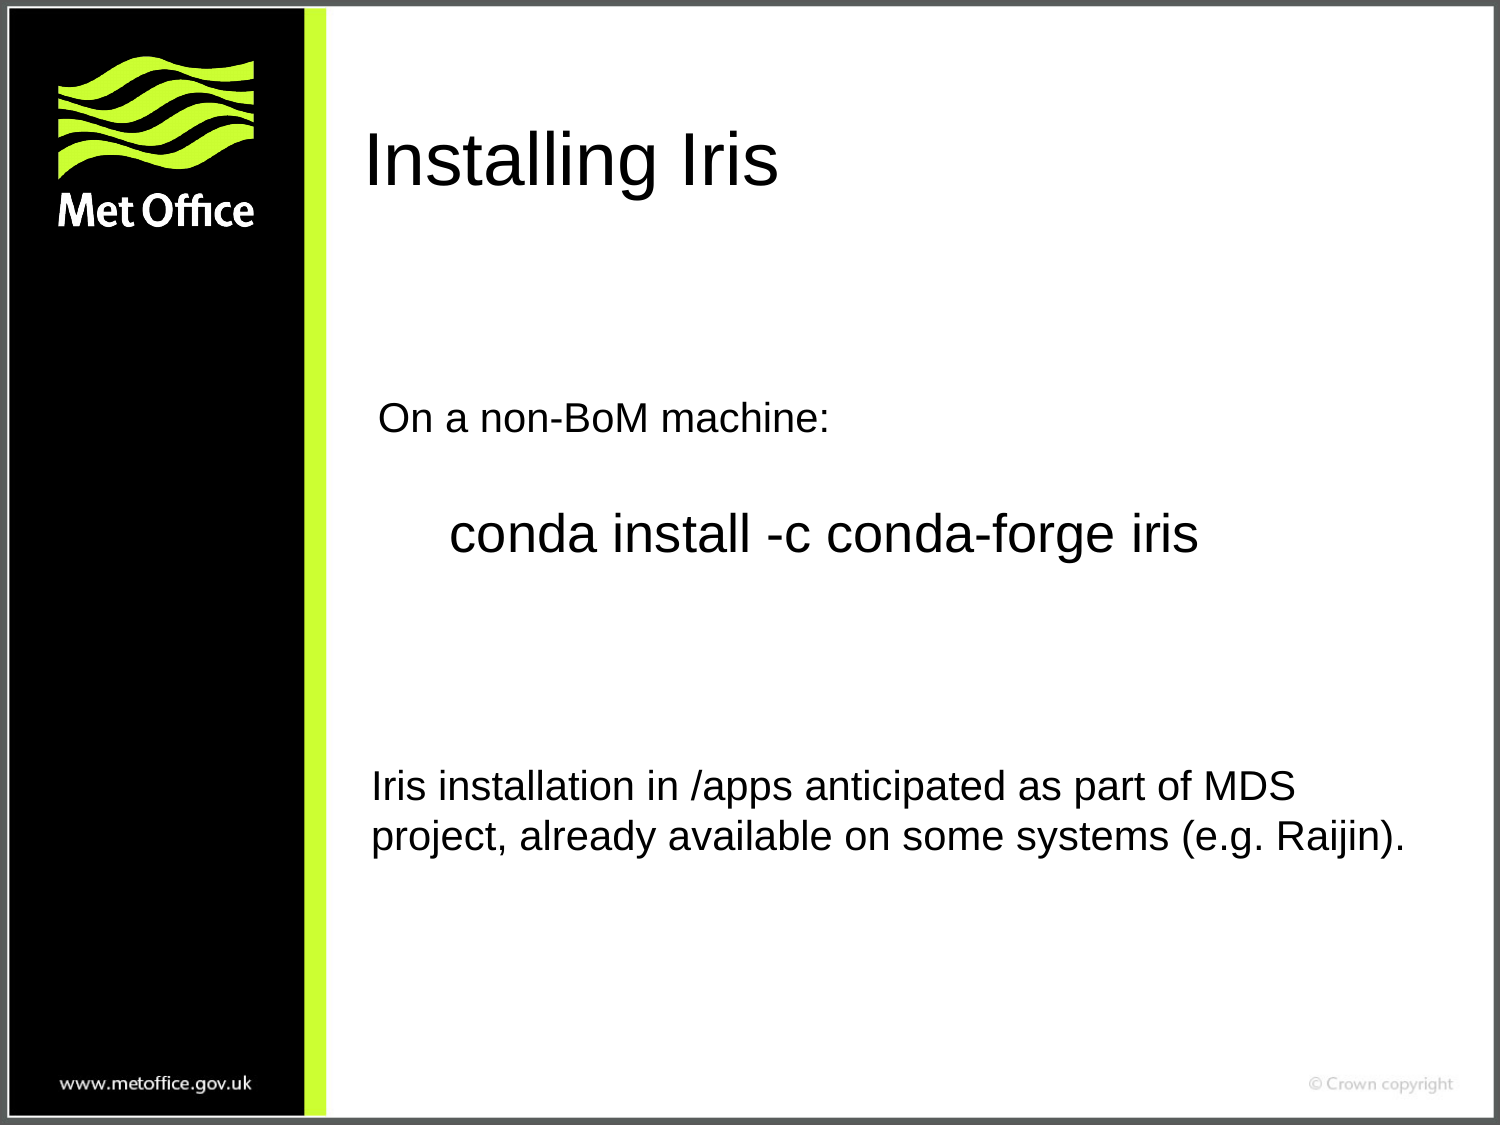

# Installing Iris
On a non-BoM machine:
conda install -c conda-forge iris
Iris installation in /apps anticipated as part of MDS project, already available on some systems (e.g. Raijin).